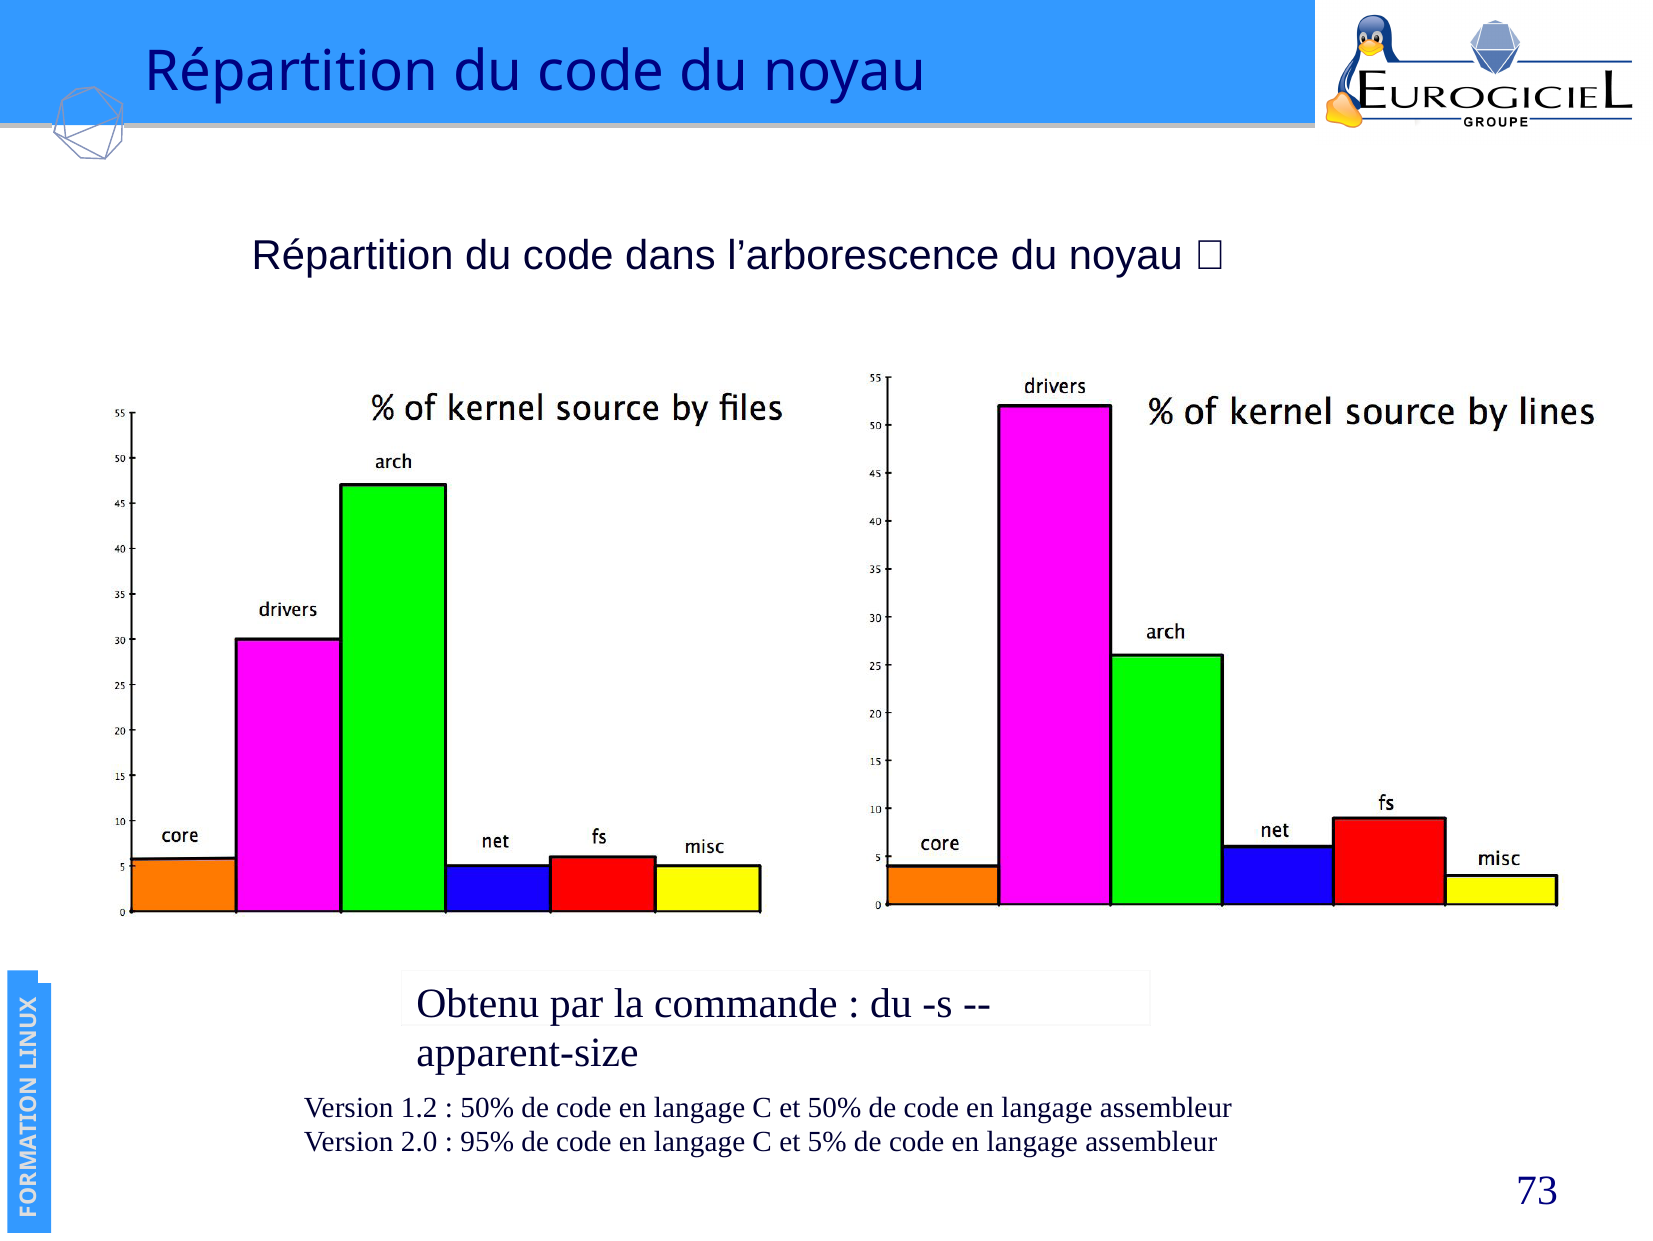

# Répartition du code du noyau
 Répartition du code dans l’arborescence du noyau 
Obtenu par la commande : du -s --apparent-size
Version 1.2 : 50% de code en langage C et 50% de code en langage assembleur
Version 2.0 : 95% de code en langage C et 5% de code en langage assembleur